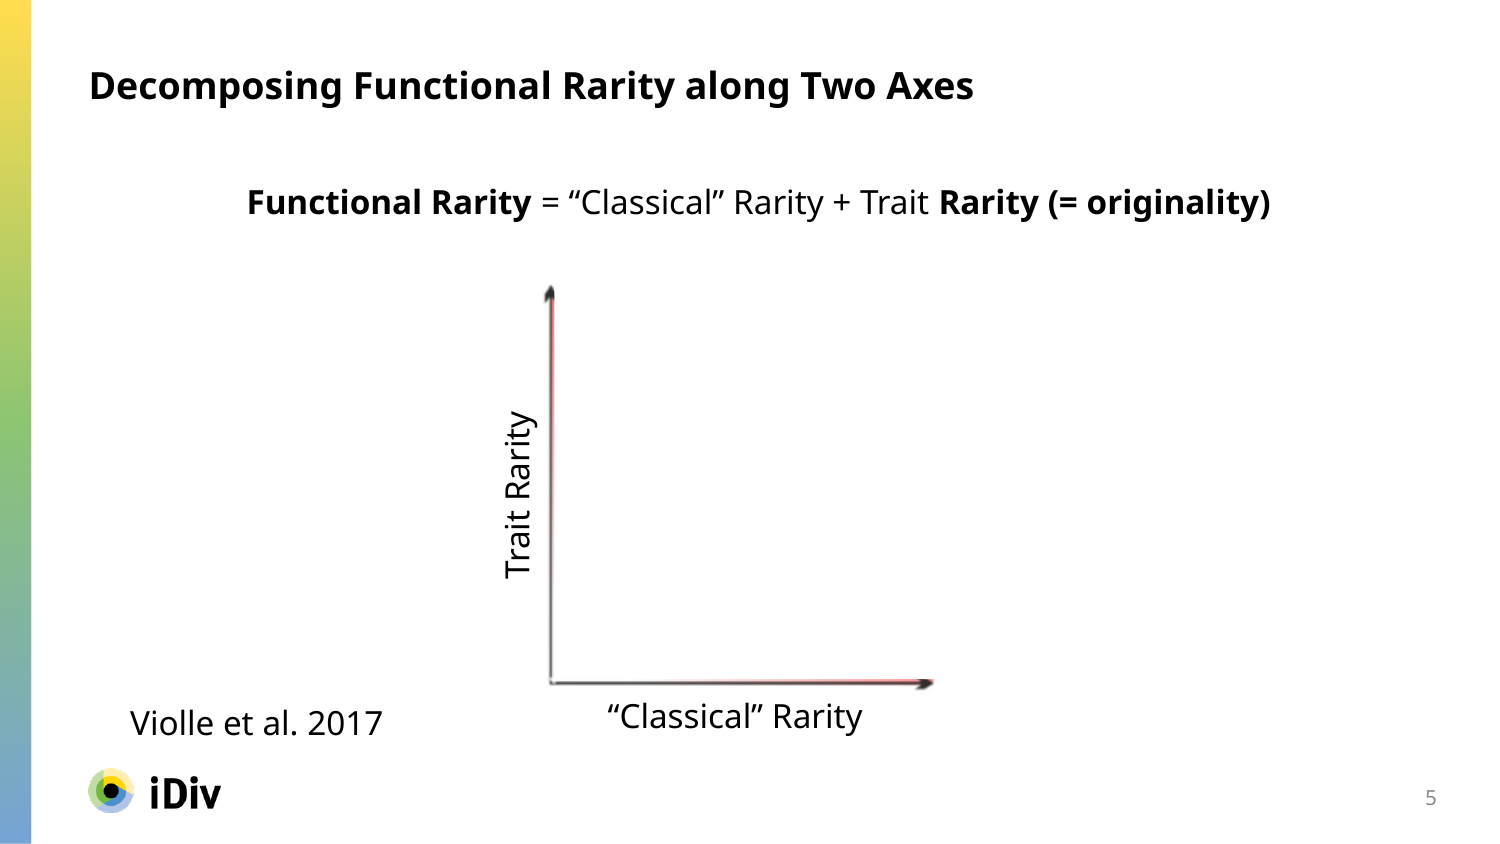

# Decomposing Functional Rarity along Two Axes
Functional Rarity = “Classical” Rarity + Trait Rarity (= originality)
Trait Rarity
“Classical” Rarity
Violle et al. 2017